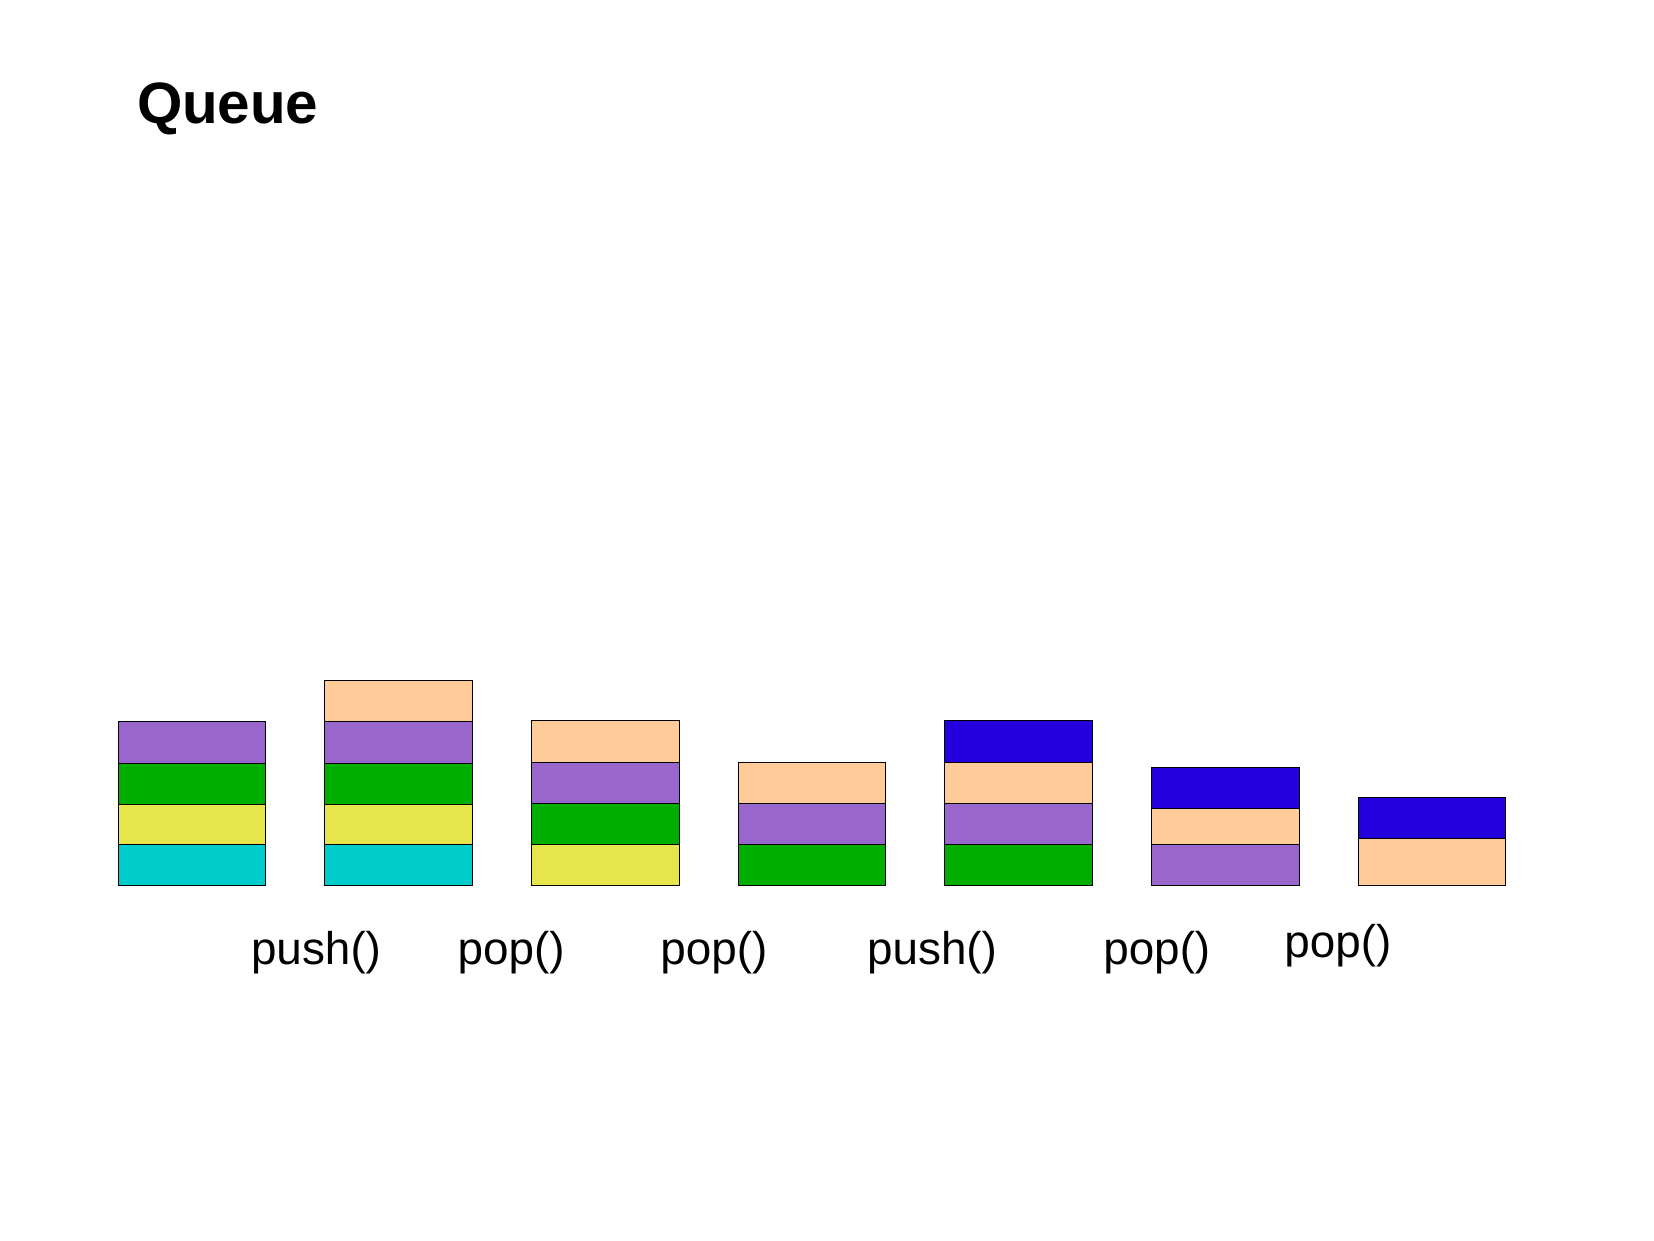

Queue
pop()
push()
pop()
pop()
push()
pop()